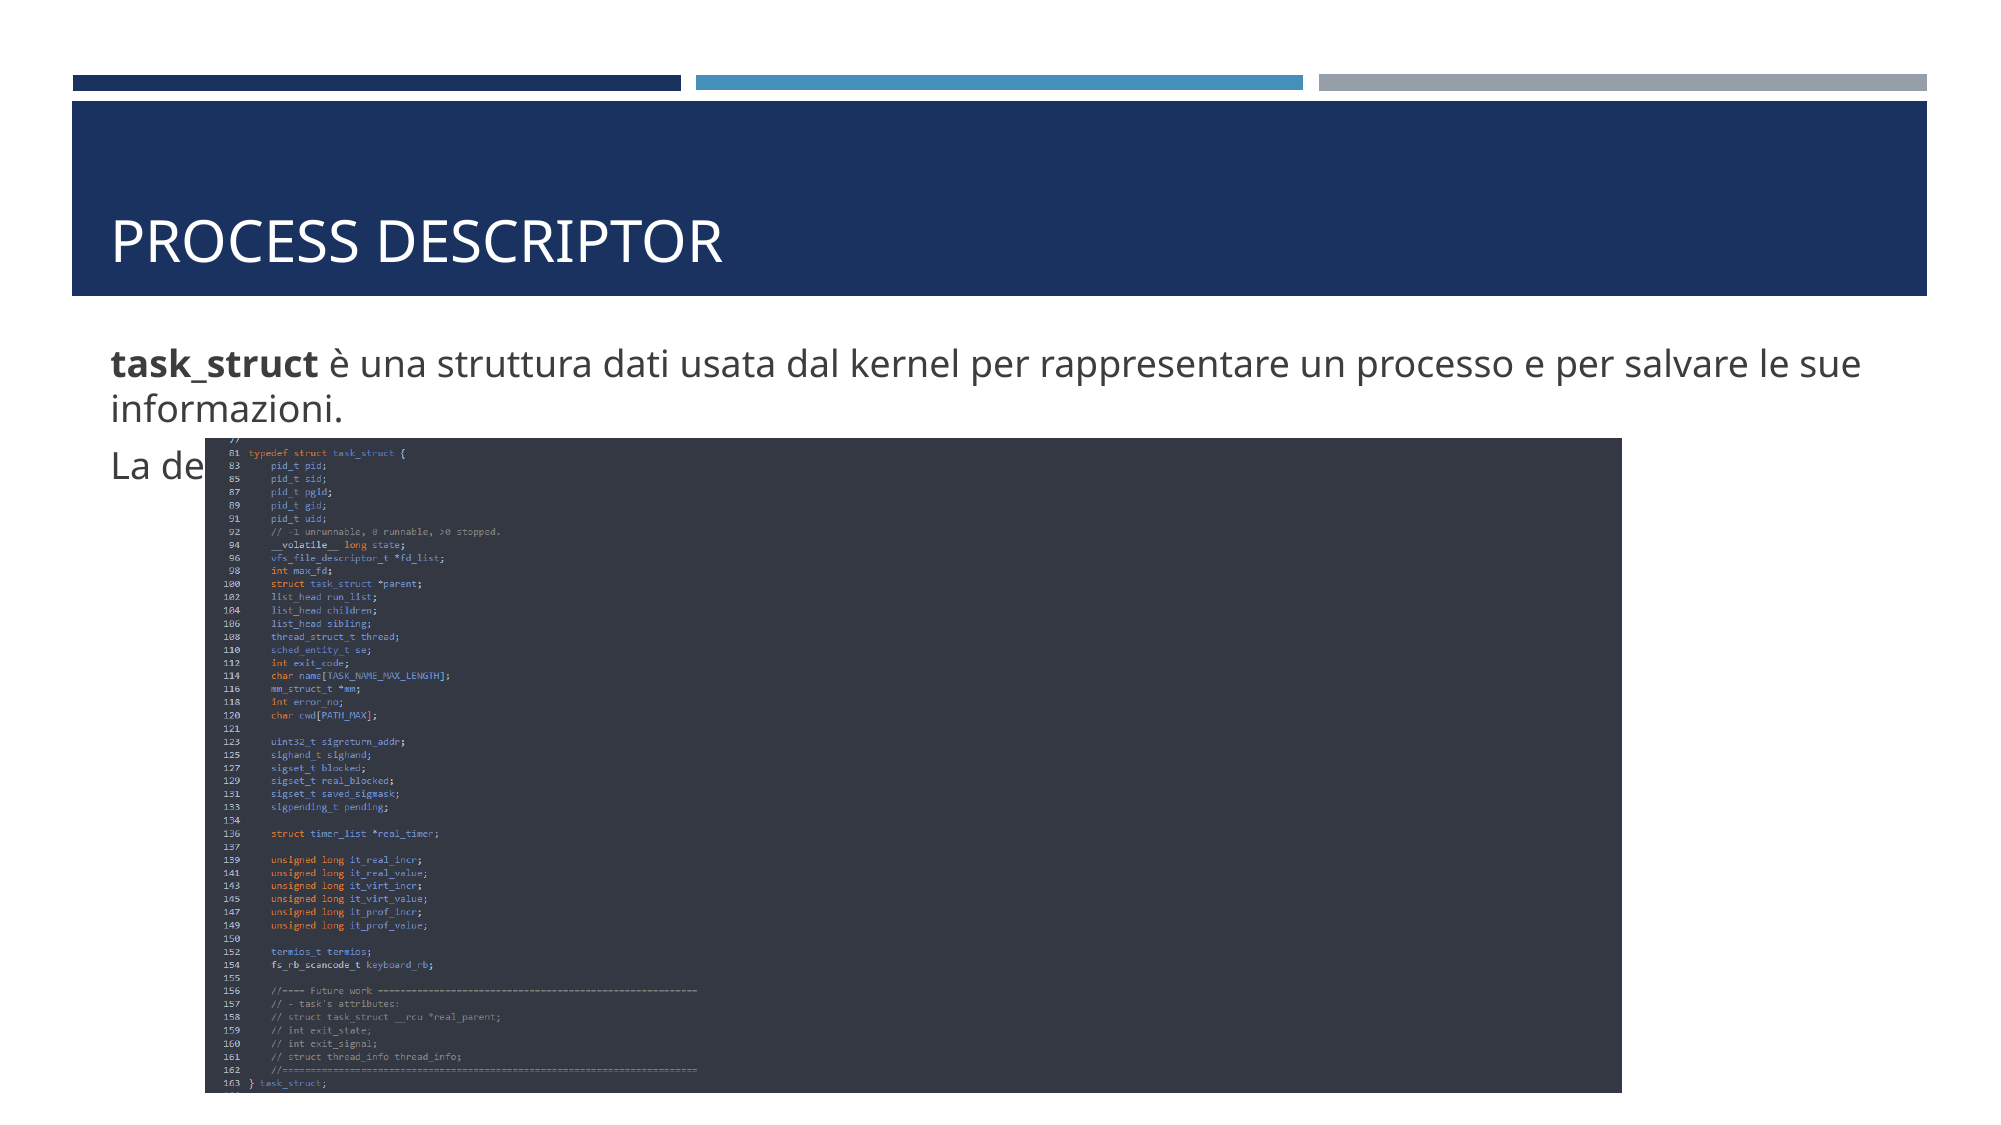

# Process Descriptor
task_struct è una struttura dati usata dal kernel per rappresentare un processo e per salvare le sue informazioni.
La definizione della struct task_struct si trova in mentos/inc/process/process.h .